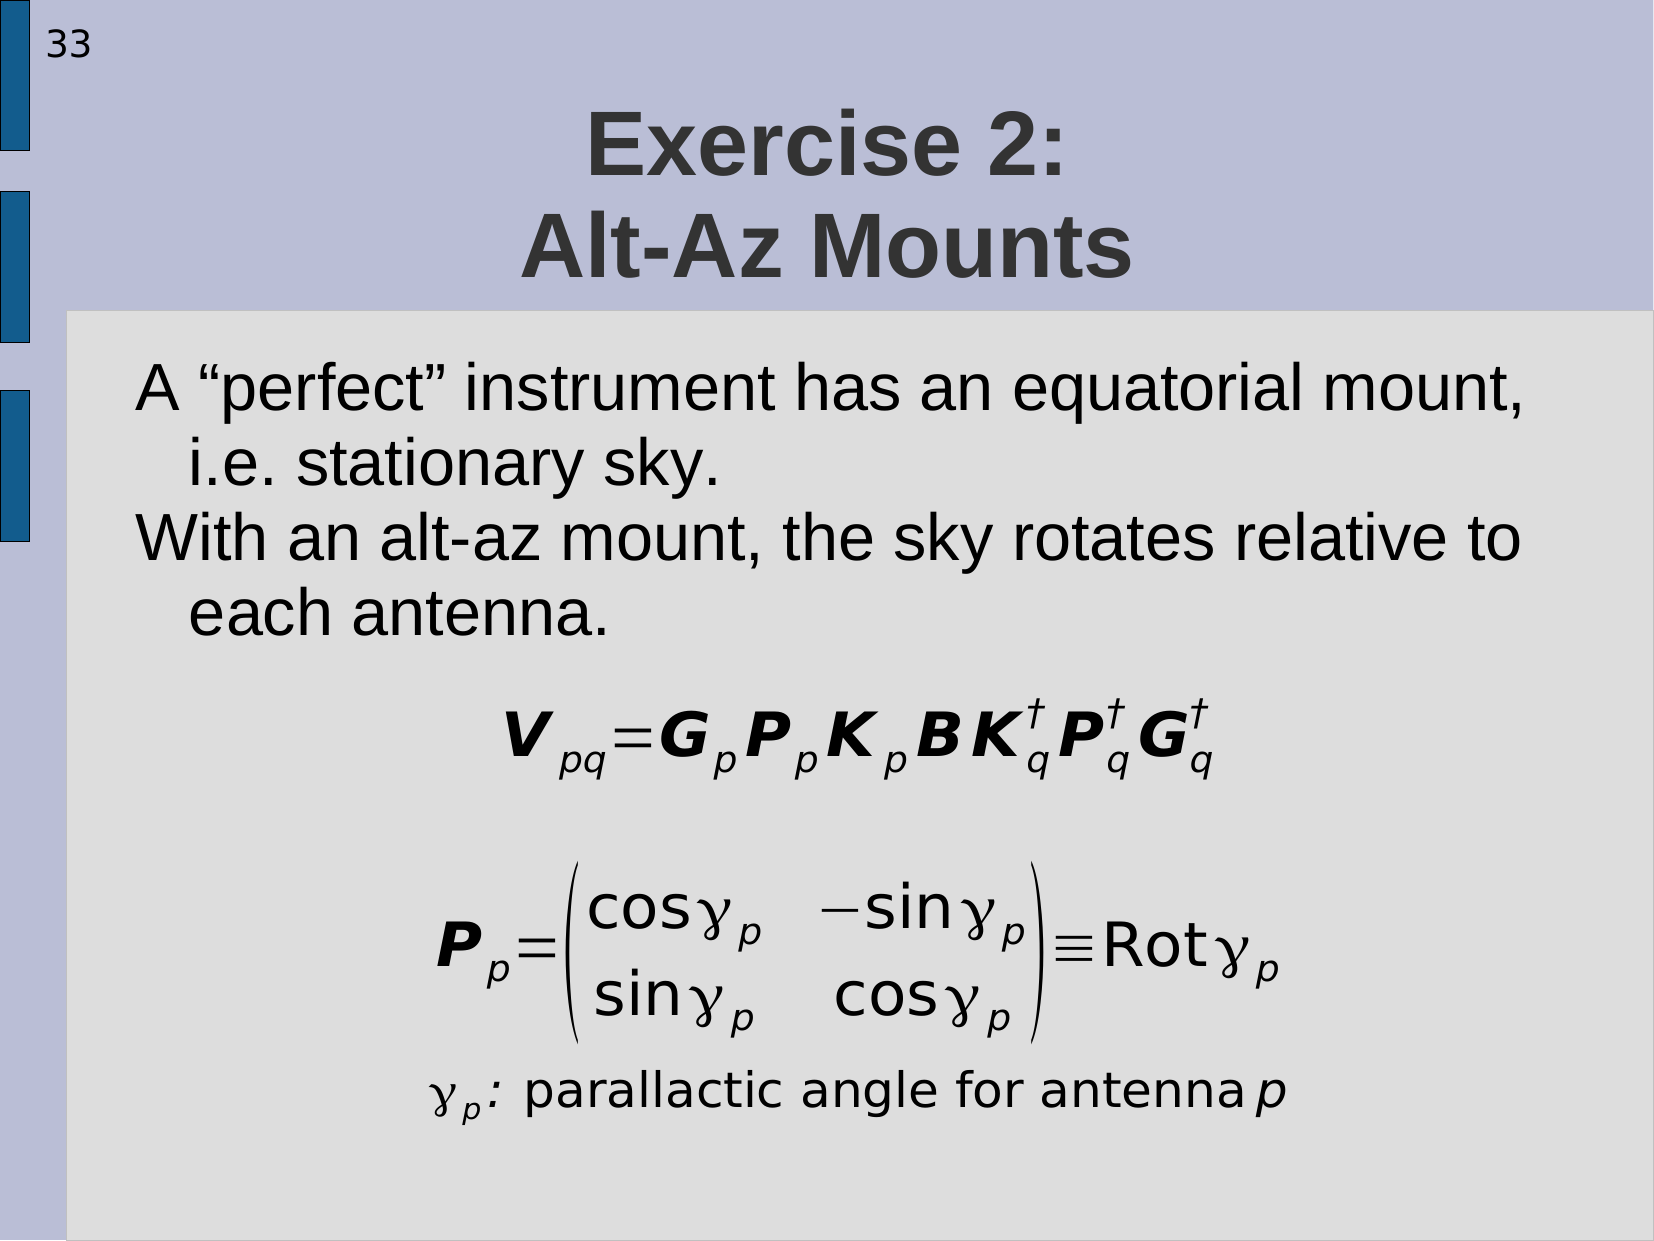

# Exercise 2: Alt-Az Mounts
A “perfect” instrument has an equatorial mount, i.e. stationary sky.
With an alt-az mount, the sky rotates relative to each antenna.